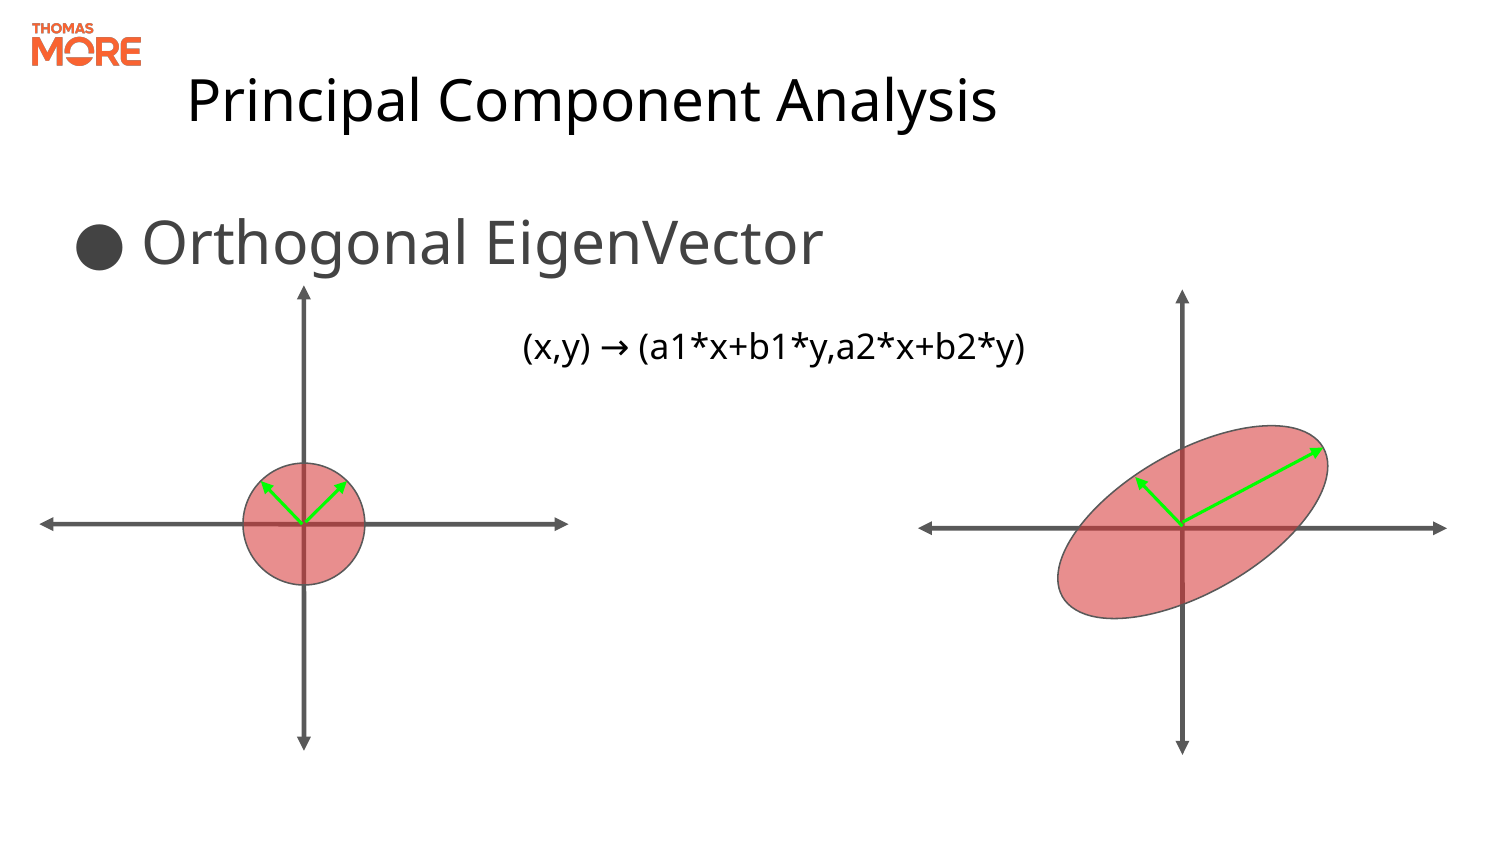

# Principal Component Analysis
Orthogonal EigenVector
(x,y) → (a1*x+b1*y,a2*x+b2*y)